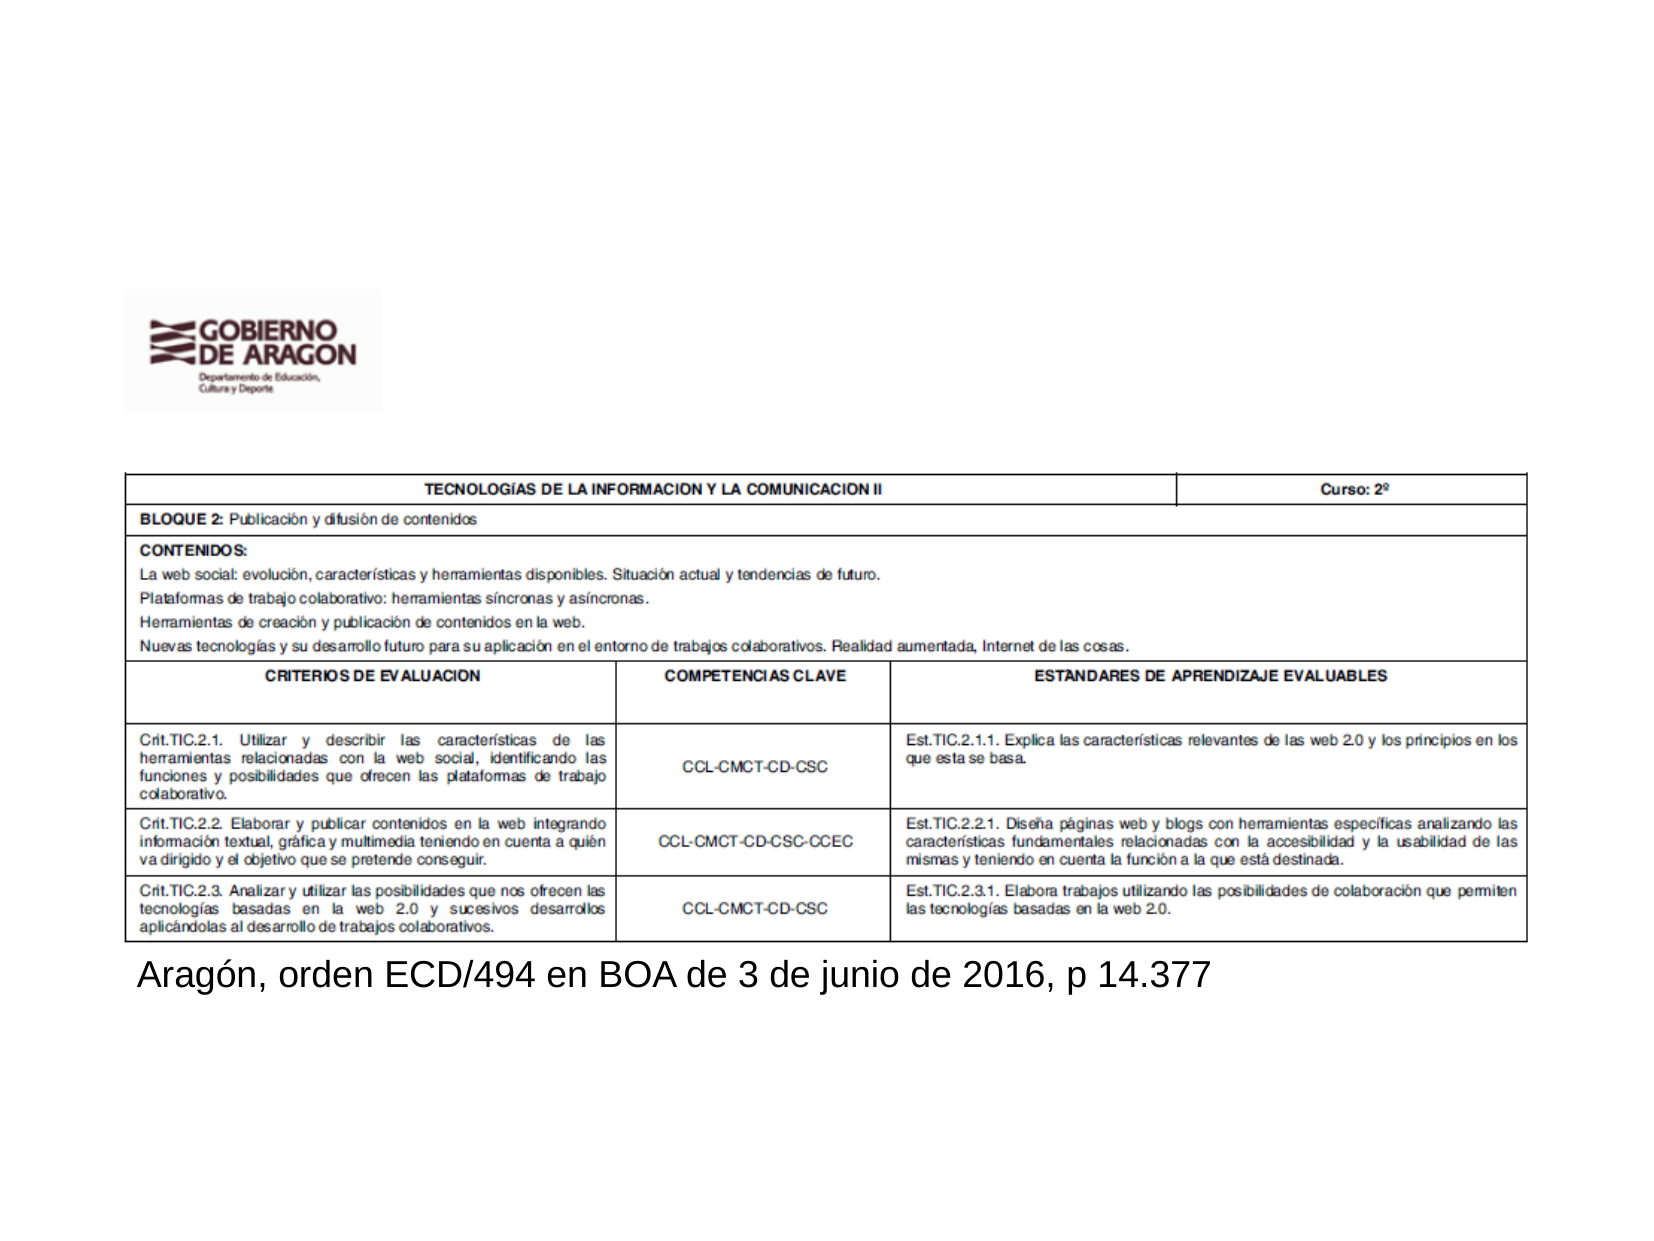

Aragón, orden ECD/494 en BOA de 3 de junio de 2016, p 14.377